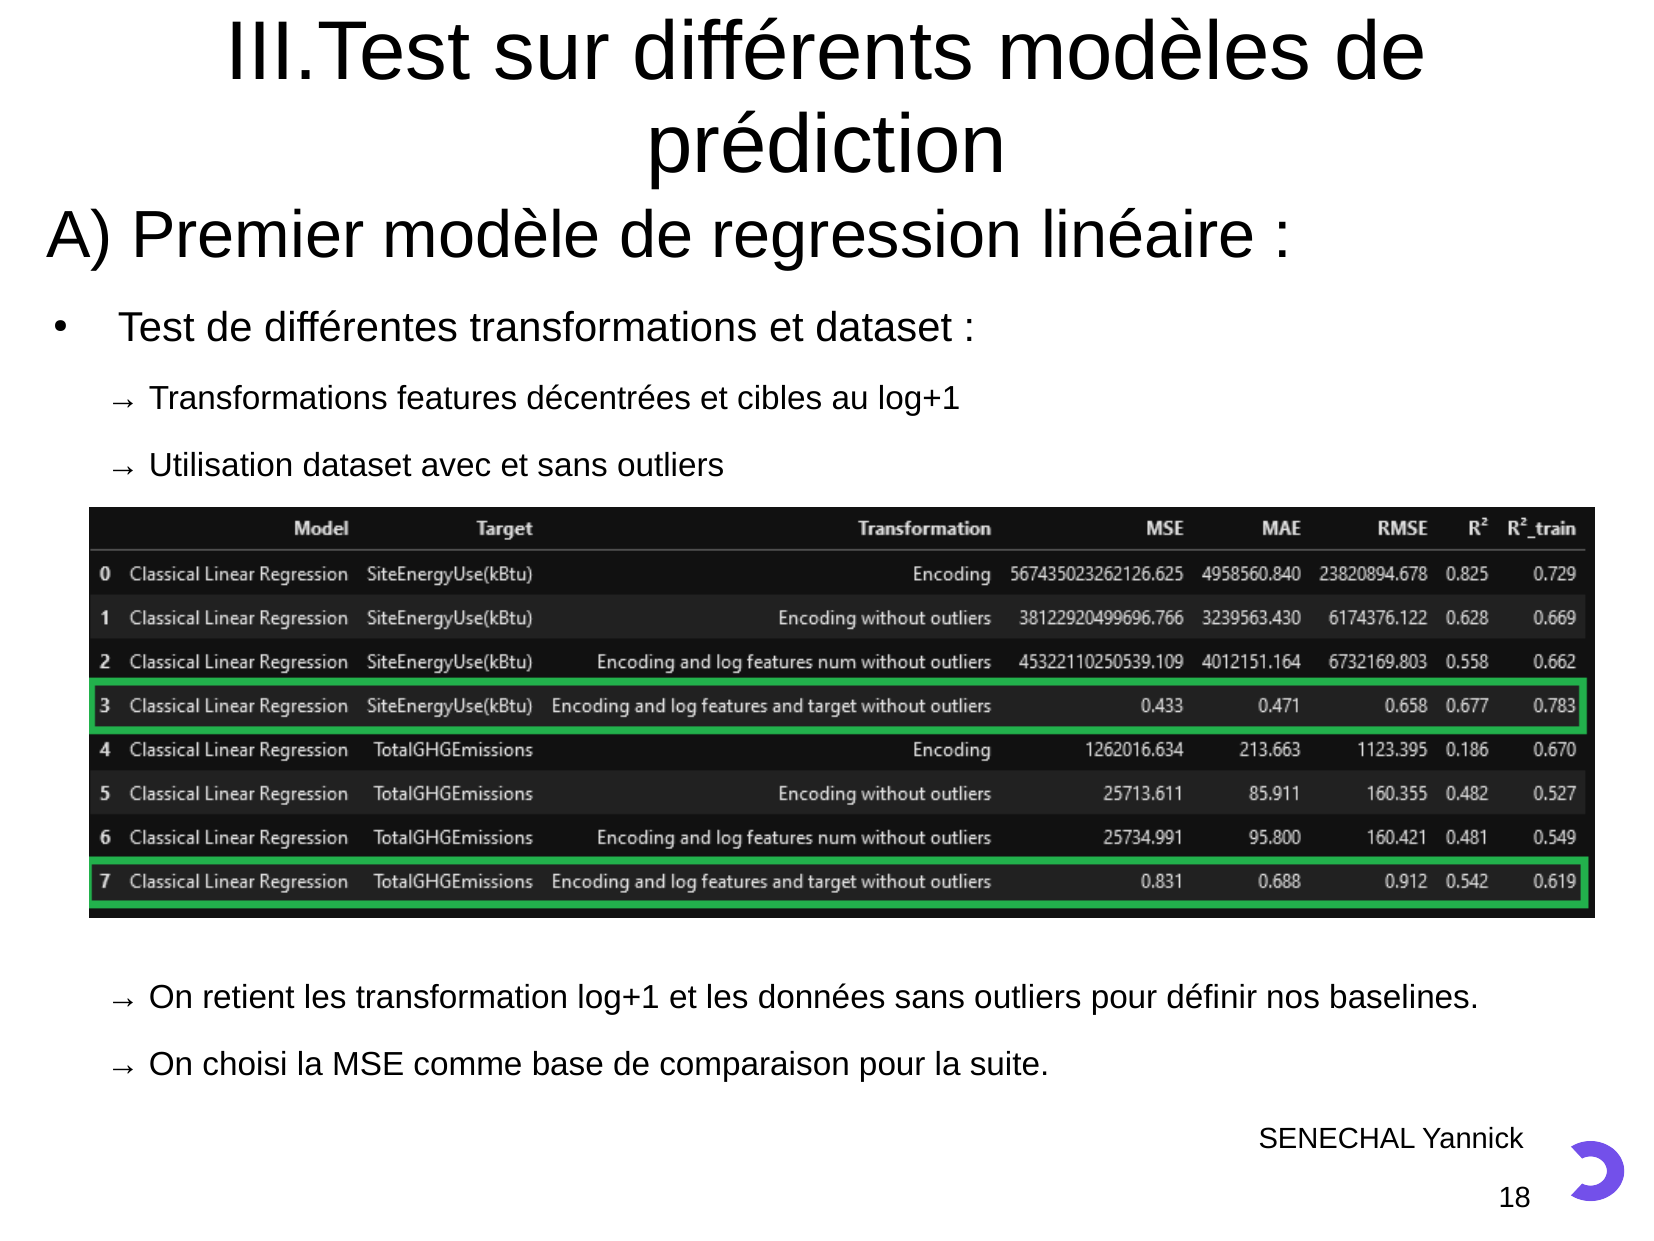

# III.Test sur différents modèles de prédiction
A) Premier modèle de regression linéaire :
 Test de différentes transformations et dataset :
→ Transformations features décentrées et cibles au log+1
→ Utilisation dataset avec et sans outliers
→ On retient les transformation log+1 et les données sans outliers pour définir nos baselines.
→ On choisi la MSE comme base de comparaison pour la suite.
SENECHAL Yannick
18